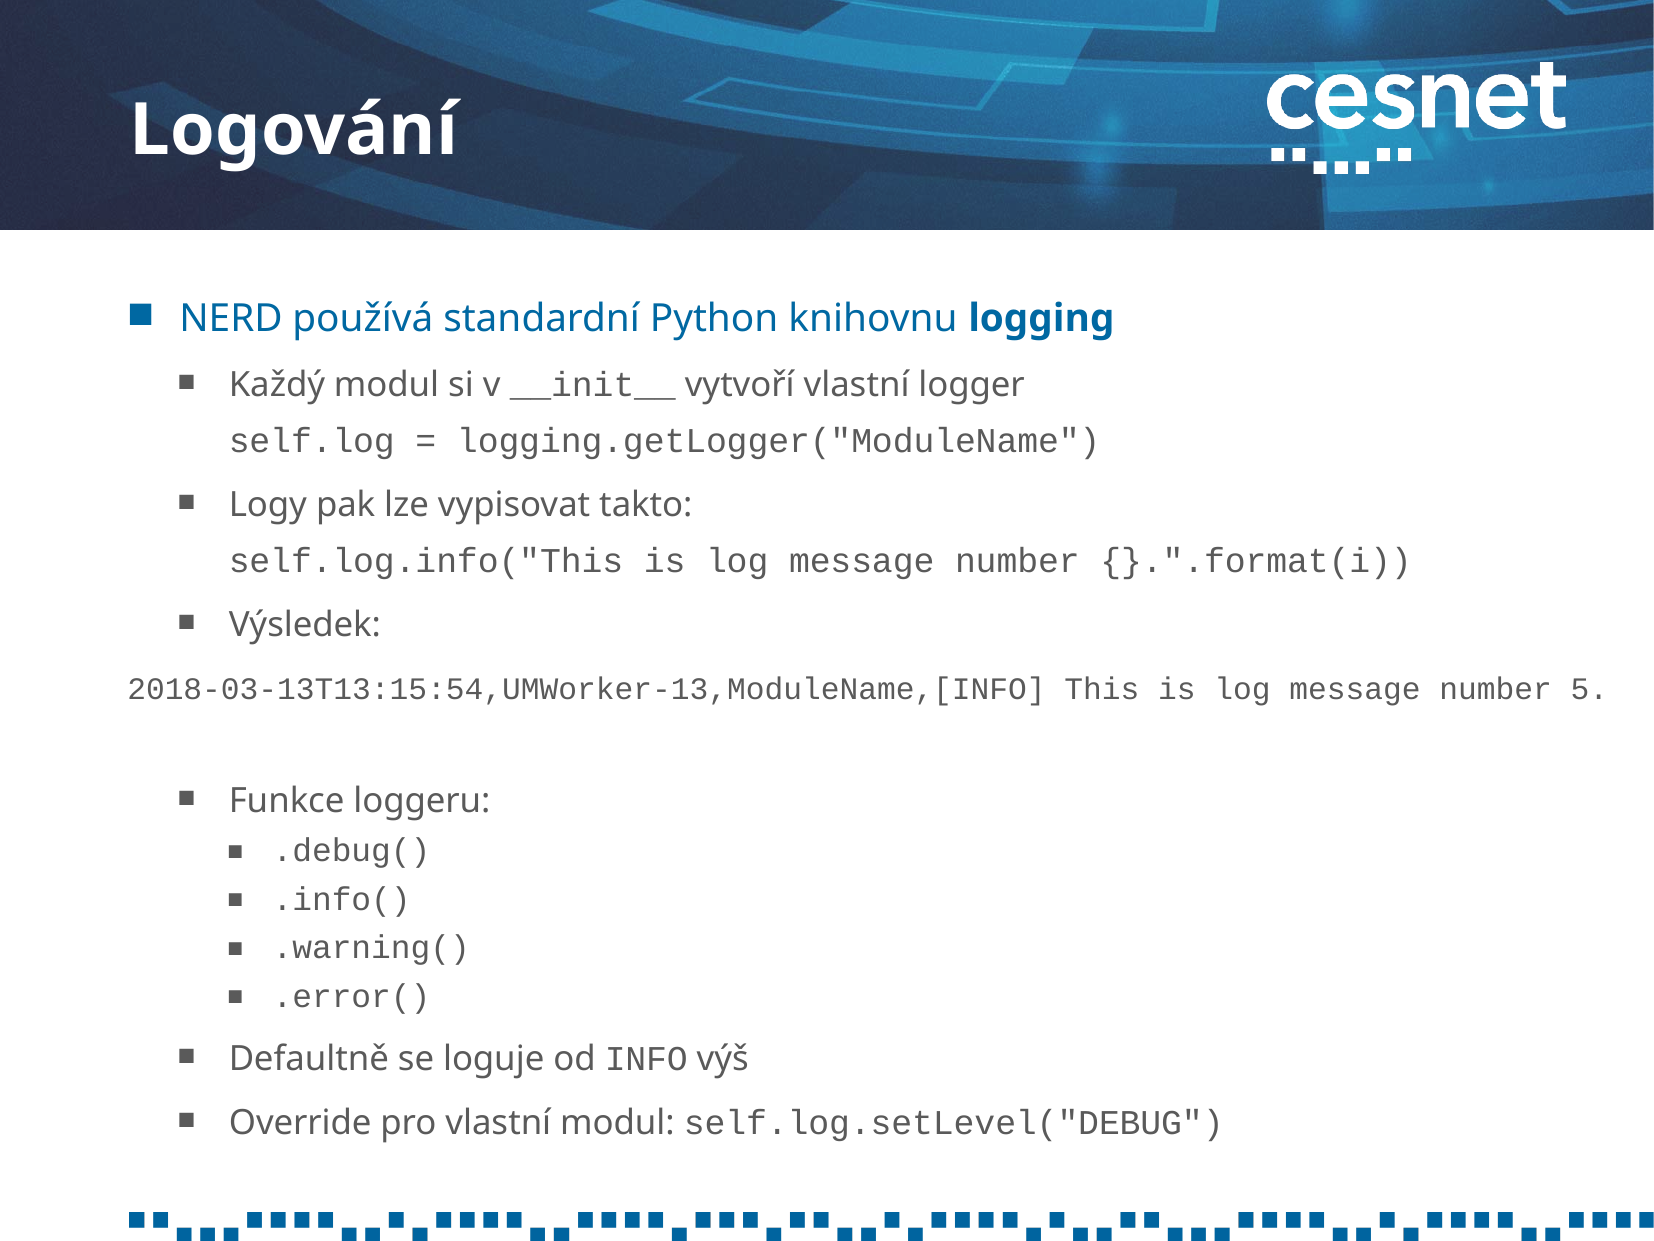

# Logování
NERD používá standardní Python knihovnu logging
Každý modul si v __init__ vytvoří vlastní logger
self.log = logging.getLogger("ModuleName")
Logy pak lze vypisovat takto:
self.log.info("This is log message number {}.".format(i))
Výsledek:
Funkce loggeru:
.debug()
.info()
.warning()
.error()
Defaultně se loguje od INFO výš
Override pro vlastní modul: self.log.setLevel("DEBUG")
2018-03-13T13:15:54,UMWorker-13,ModuleName,[INFO] This is log message number 5.